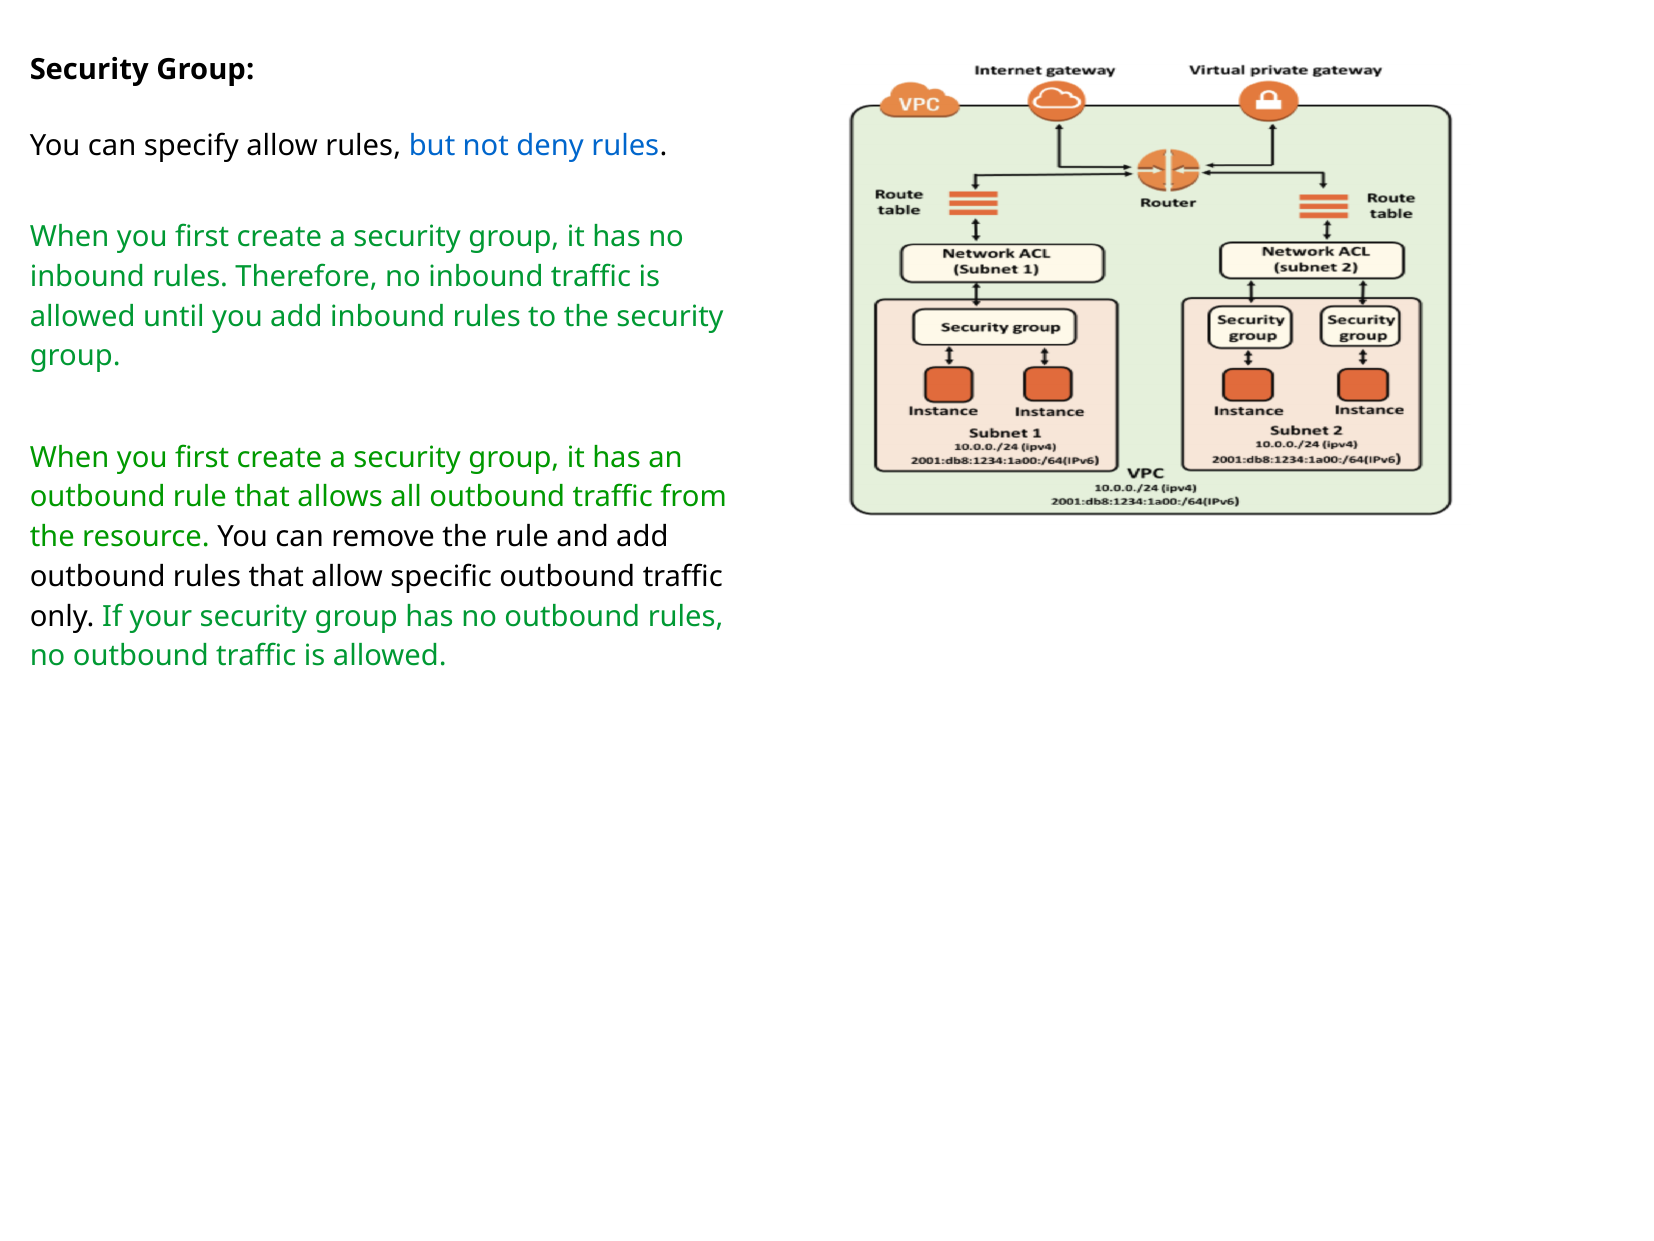

Security Group:
You can specify allow rules, but not deny rules.
When you first create a security group, it has no inbound rules. Therefore, no inbound traffic is allowed until you add inbound rules to the security group.
When you first create a security group, it has an outbound rule that allows all outbound traffic from the resource. You can remove the rule and add outbound rules that allow specific outbound traffic only. If your security group has no outbound rules, no outbound traffic is allowed.